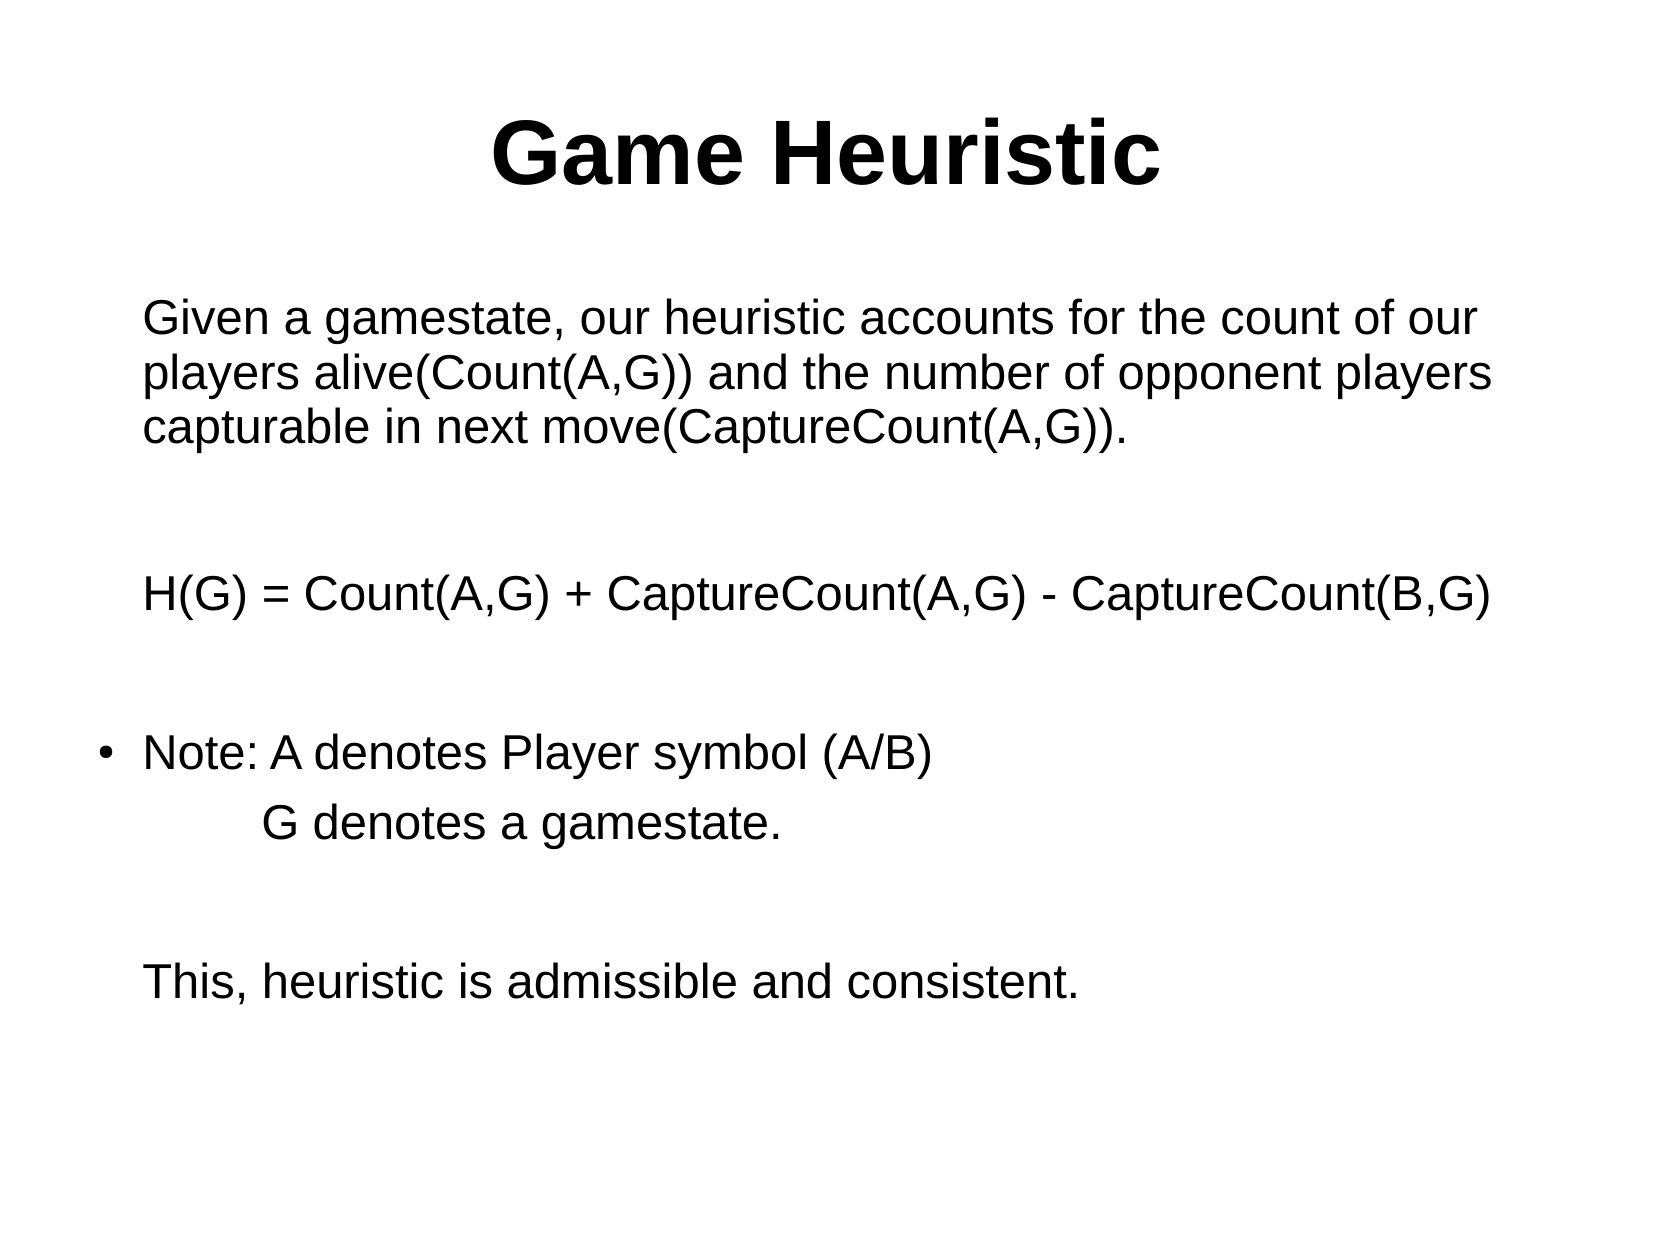

# Game Heuristic
Given a gamestate, our heuristic accounts for the count of our players alive(Count(A,G)) and the number of opponent players capturable in next move(CaptureCount(A,G)).
H(G) = Count(A,G) + CaptureCount(A,G) - CaptureCount(B,G)
Note: A denotes Player symbol (A/B)
G denotes a gamestate.
This, heuristic is admissible and consistent.